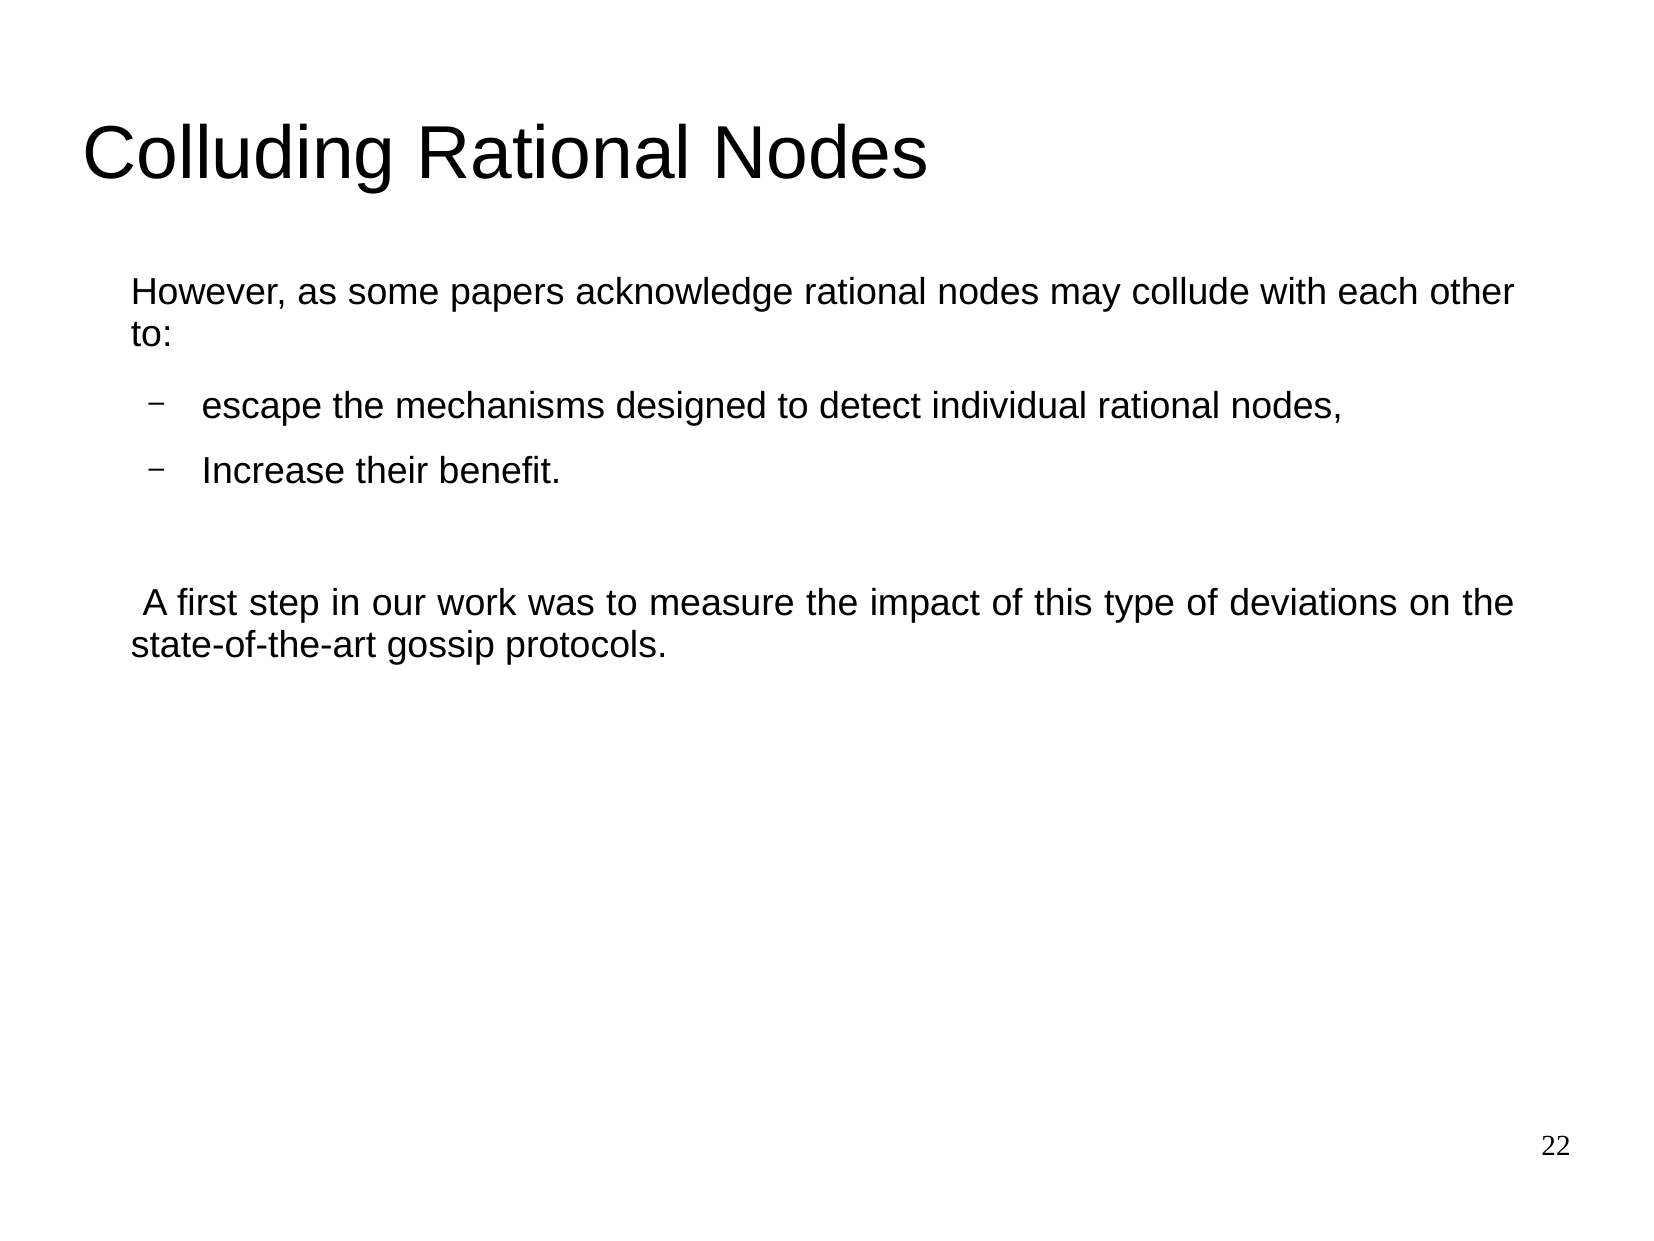

# Colluding Rational Nodes
However, as some papers acknowledge rational nodes may collude with each other to:
escape the mechanisms designed to detect individual rational nodes,
Increase their benefit.
 A first step in our work was to measure the impact of this type of deviations on the state-of-the-art gossip protocols.
22